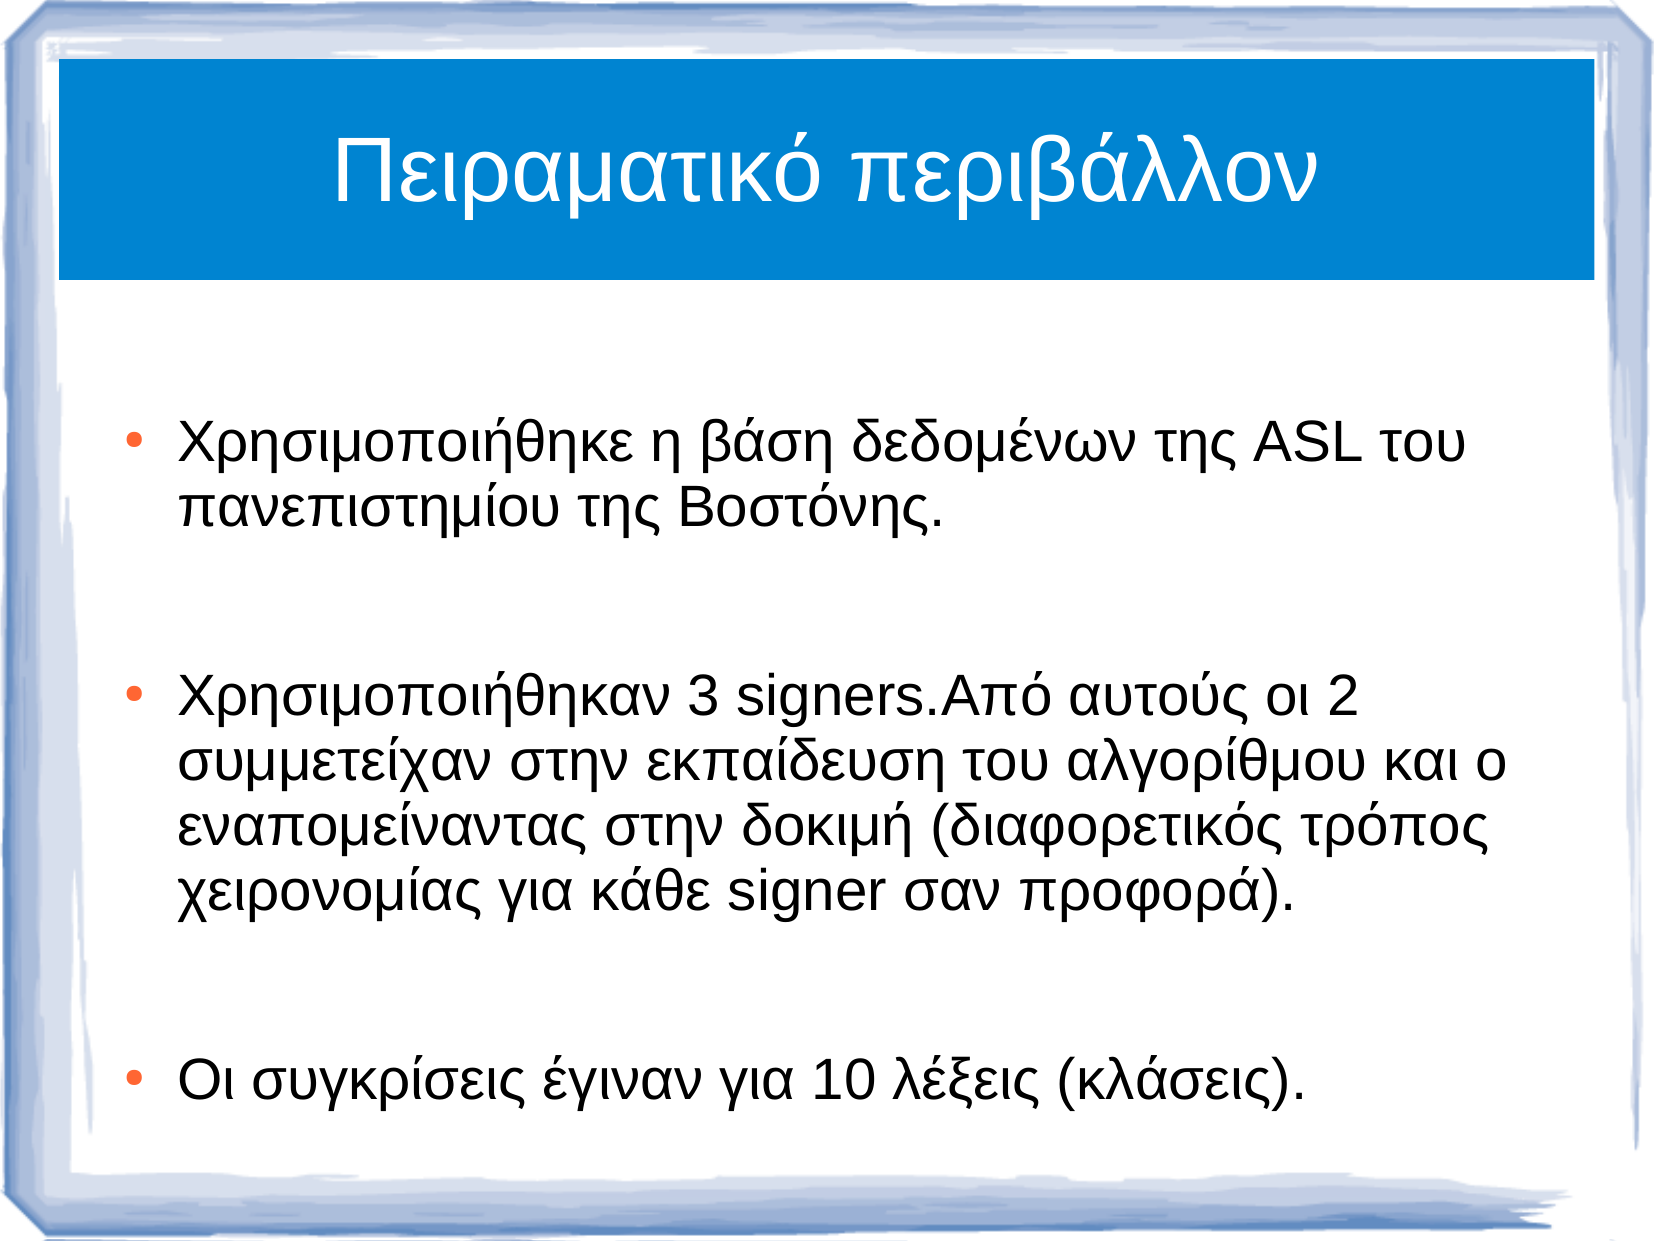

# Πειραματικό περιβάλλον
Χρησιμοποιήθηκε η βάση δεδομένων της ASL του πανεπιστημίου της Βοστόνης.
Χρησιμοποιήθηκαν 3 signers.Από αυτούς οι 2 συμμετείχαν στην εκπαίδευση του αλγορίθμου και ο εναπομείναντας στην δοκιμή (διαφορετικός τρόπος χειρονομίας για κάθε signer σαν προφορά).
Οι συγκρίσεις έγιναν για 10 λέξεις (κλάσεις).